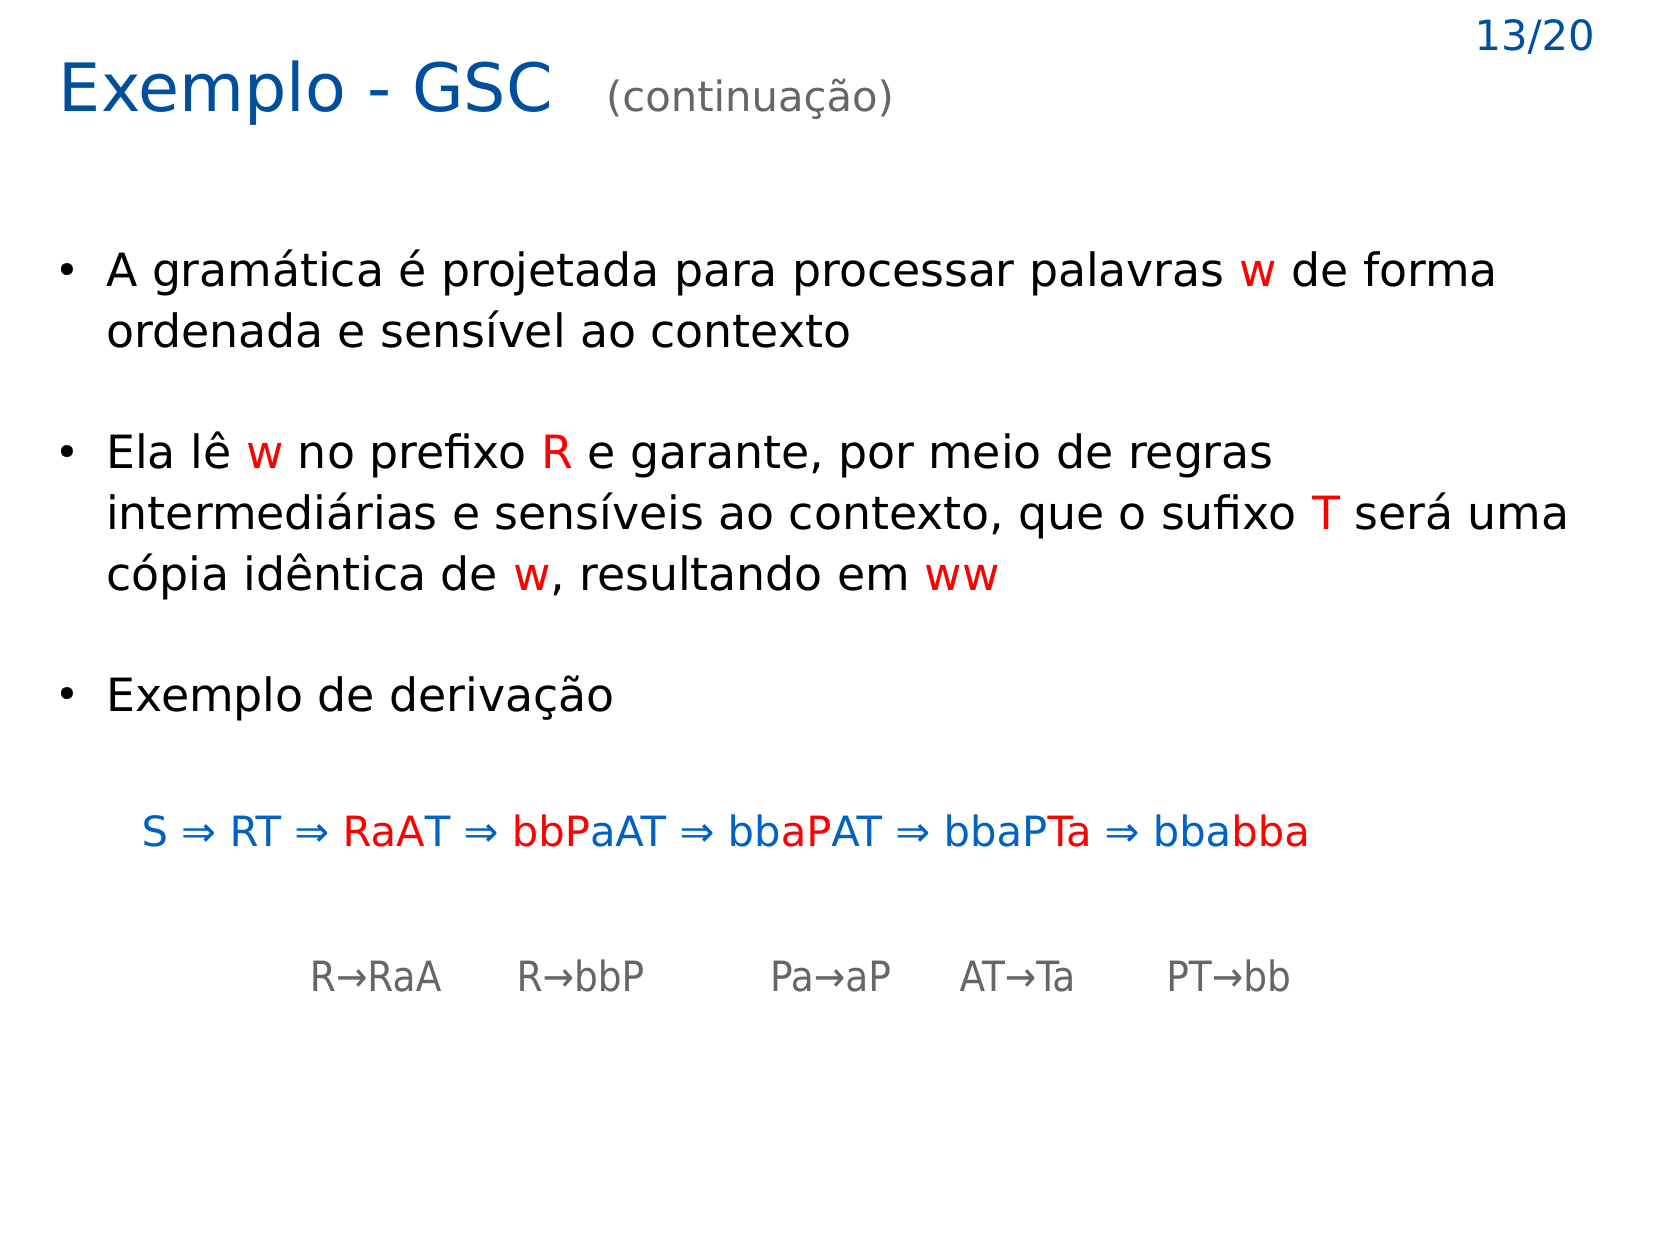

13
# Exemplo - GSC (continuação)
A gramática é projetada para processar palavras w de forma ordenada e sensível ao contexto
Ela lê w no prefixo R e garante, por meio de regras intermediárias e sensíveis ao contexto, que o sufixo T será uma cópia idêntica de w, resultando em ww
Exemplo de derivação
S ⇒ RT ⇒ RaAT ⇒ bbPaAT ⇒ bbaPAT ⇒ bbaPTa ⇒ bbabba
R→RaA
R→bbP
Pa→aP
AT→Ta
PT→bb